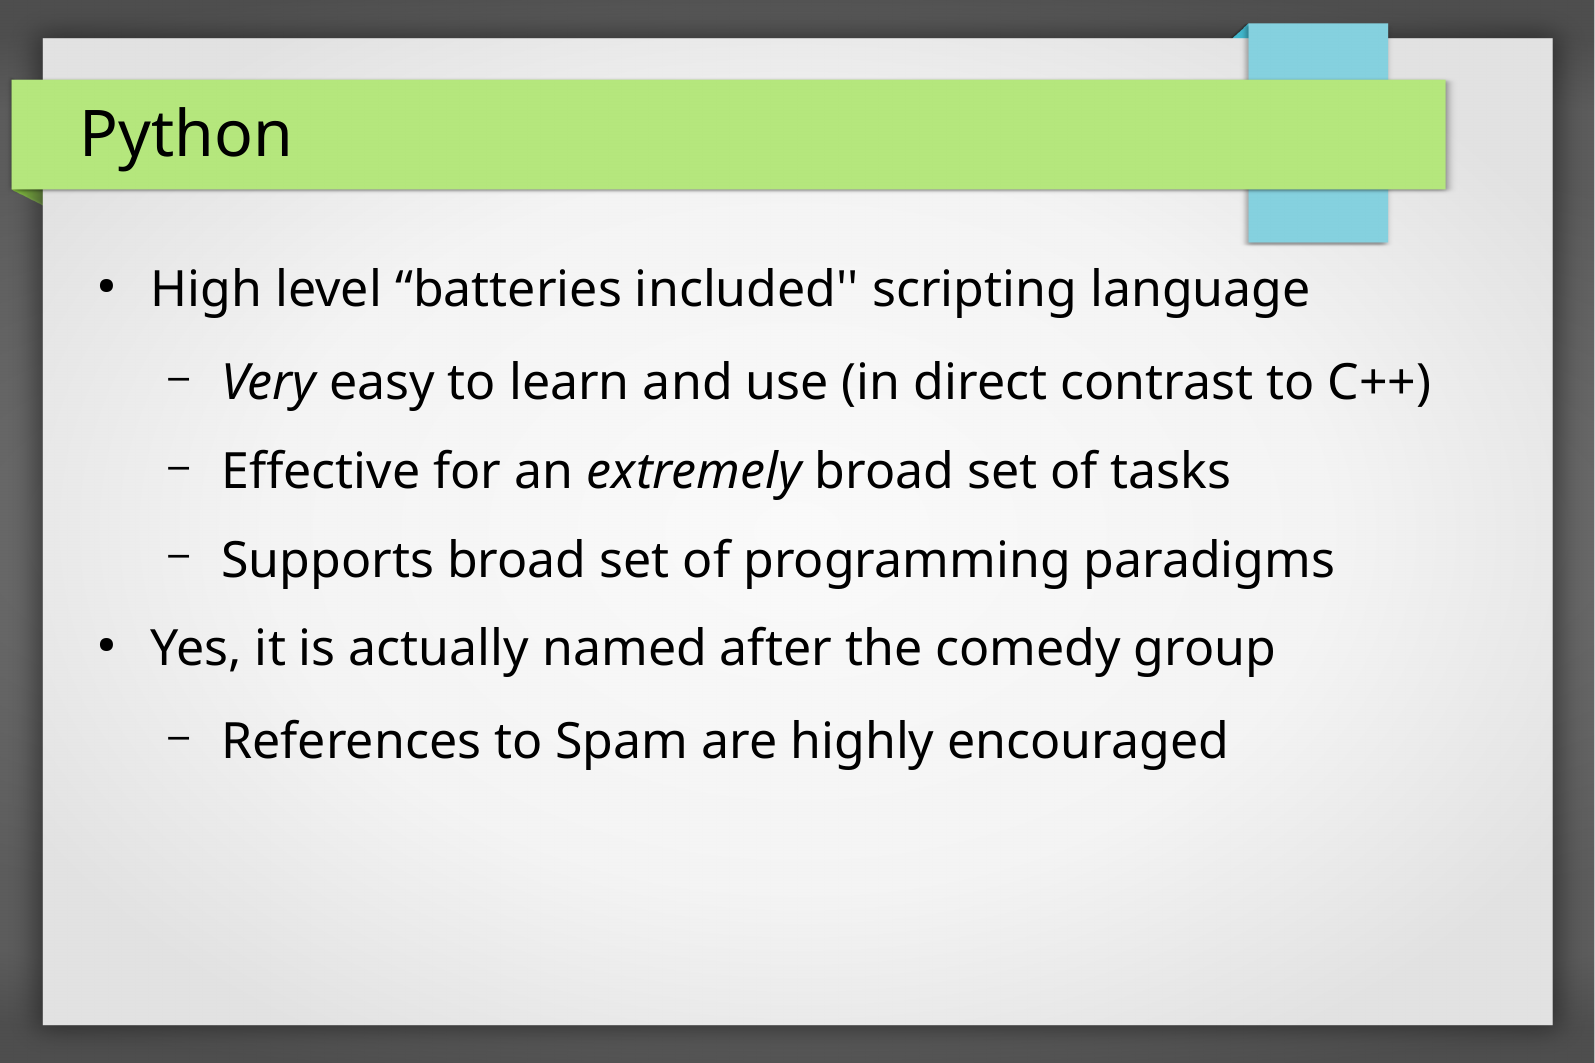

# Python
High level “batteries included'' scripting language
Very easy to learn and use (in direct contrast to C++)
Effective for an extremely broad set of tasks
Supports broad set of programming paradigms
Yes, it is actually named after the comedy group
References to Spam are highly encouraged